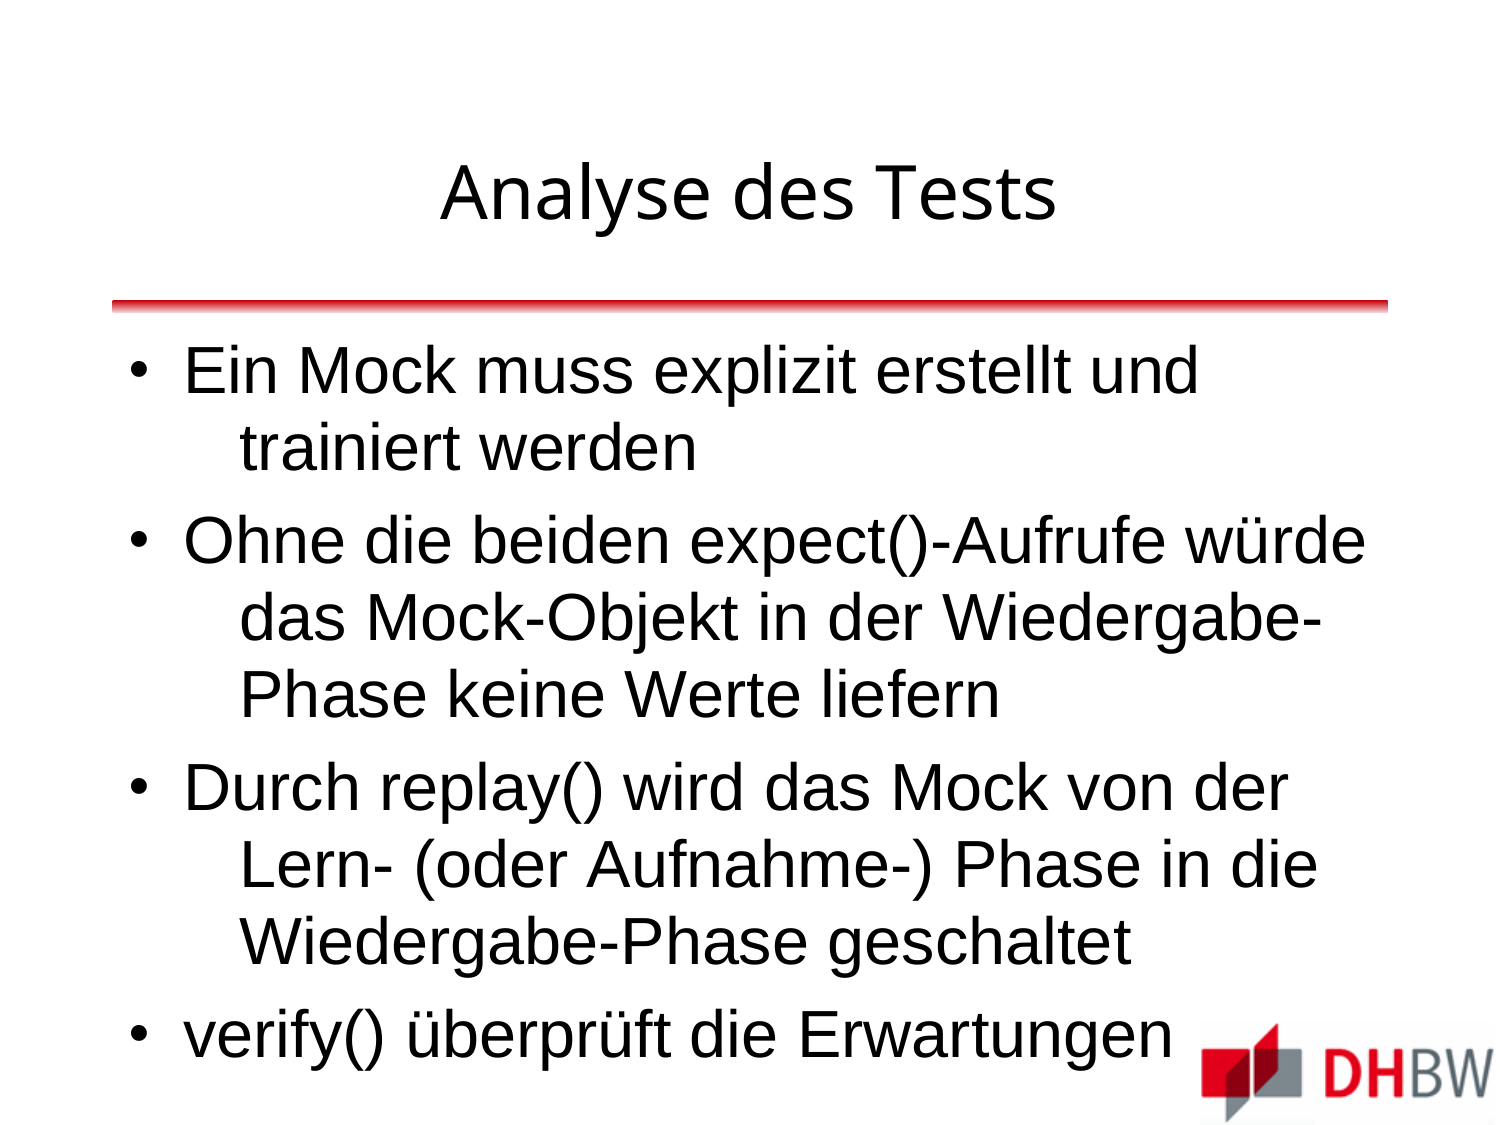

# Analyse des Tests
Ein Mock muss explizit erstellt und trainiert werden
Ohne die beiden expect()-Aufrufe würde das Mock-Objekt in der Wiedergabe-Phase keine Werte liefern
Durch replay() wird das Mock von der Lern- (oder Aufnahme-) Phase in die Wiedergabe-Phase geschaltet
verify() überprüft die Erwartungen